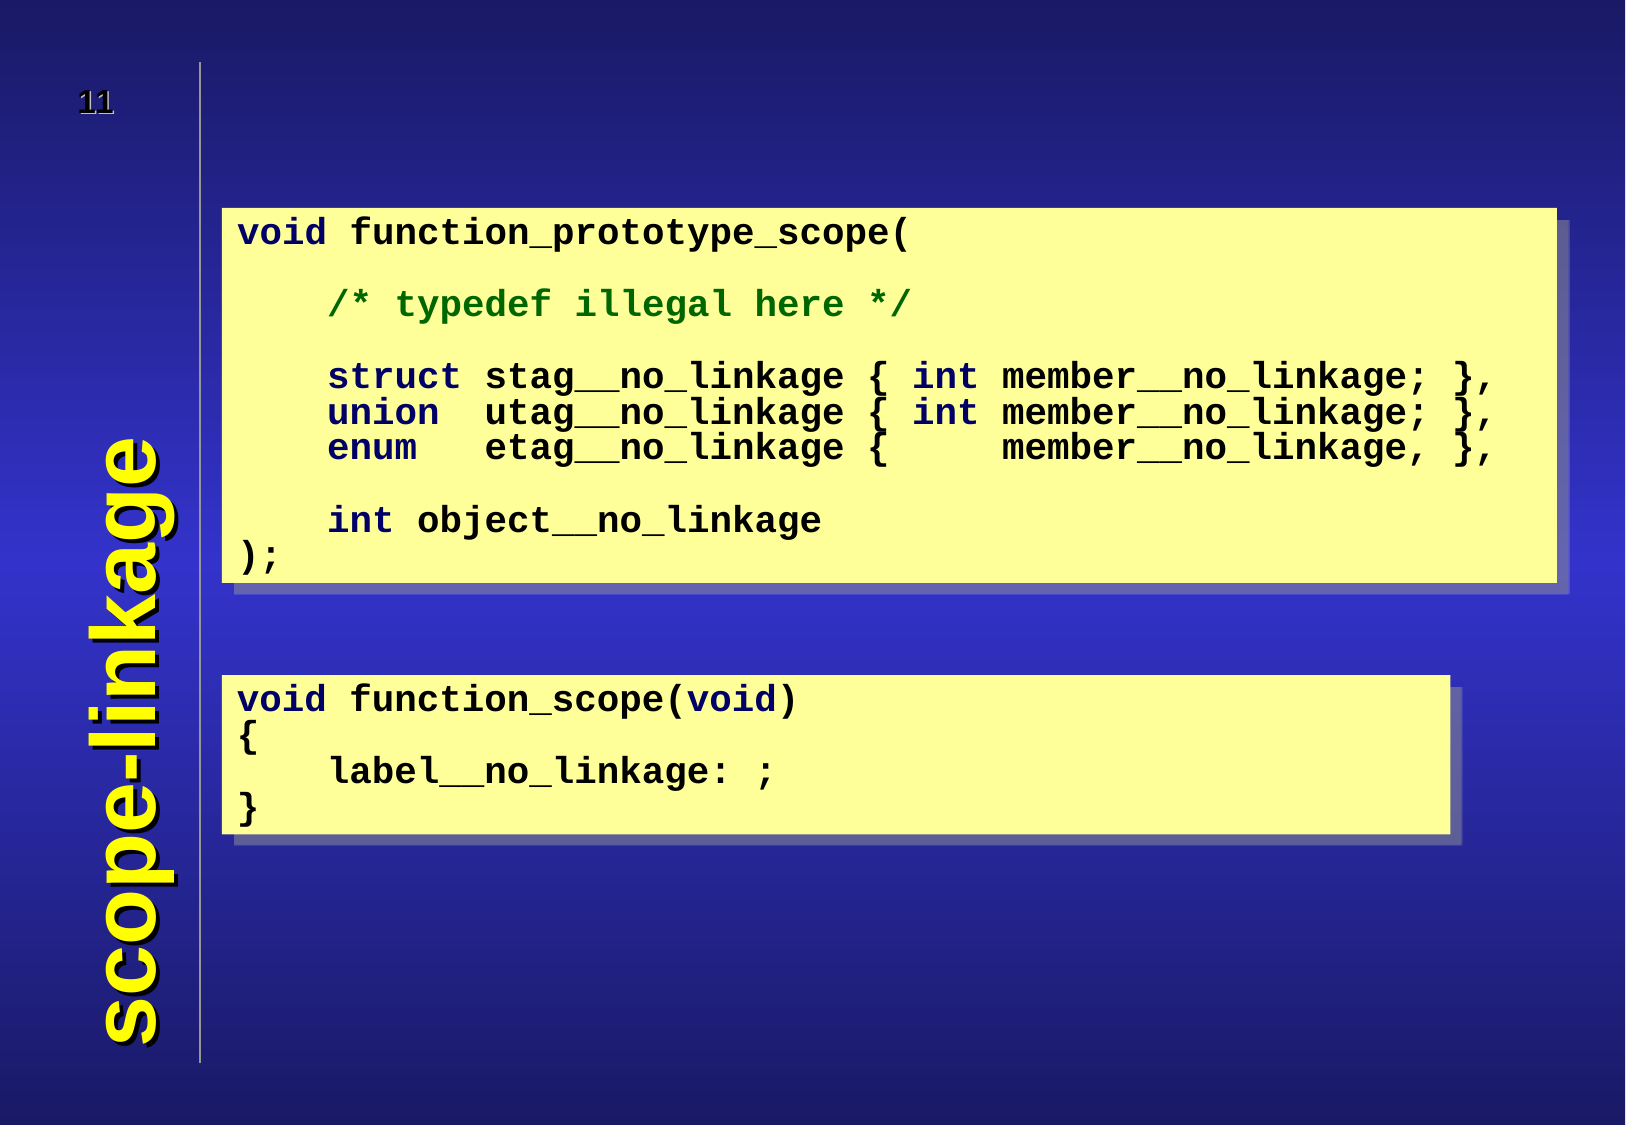

11
void function_prototype_scope(
 /* typedef illegal here */
 struct stag__no_linkage { int member__no_linkage; },
 union utag__no_linkage { int member__no_linkage; },
 enum etag__no_linkage { member__no_linkage, },
 int object__no_linkage
);
# scope-linkage
void function_scope(void)
{
 label__no_linkage: ;
}